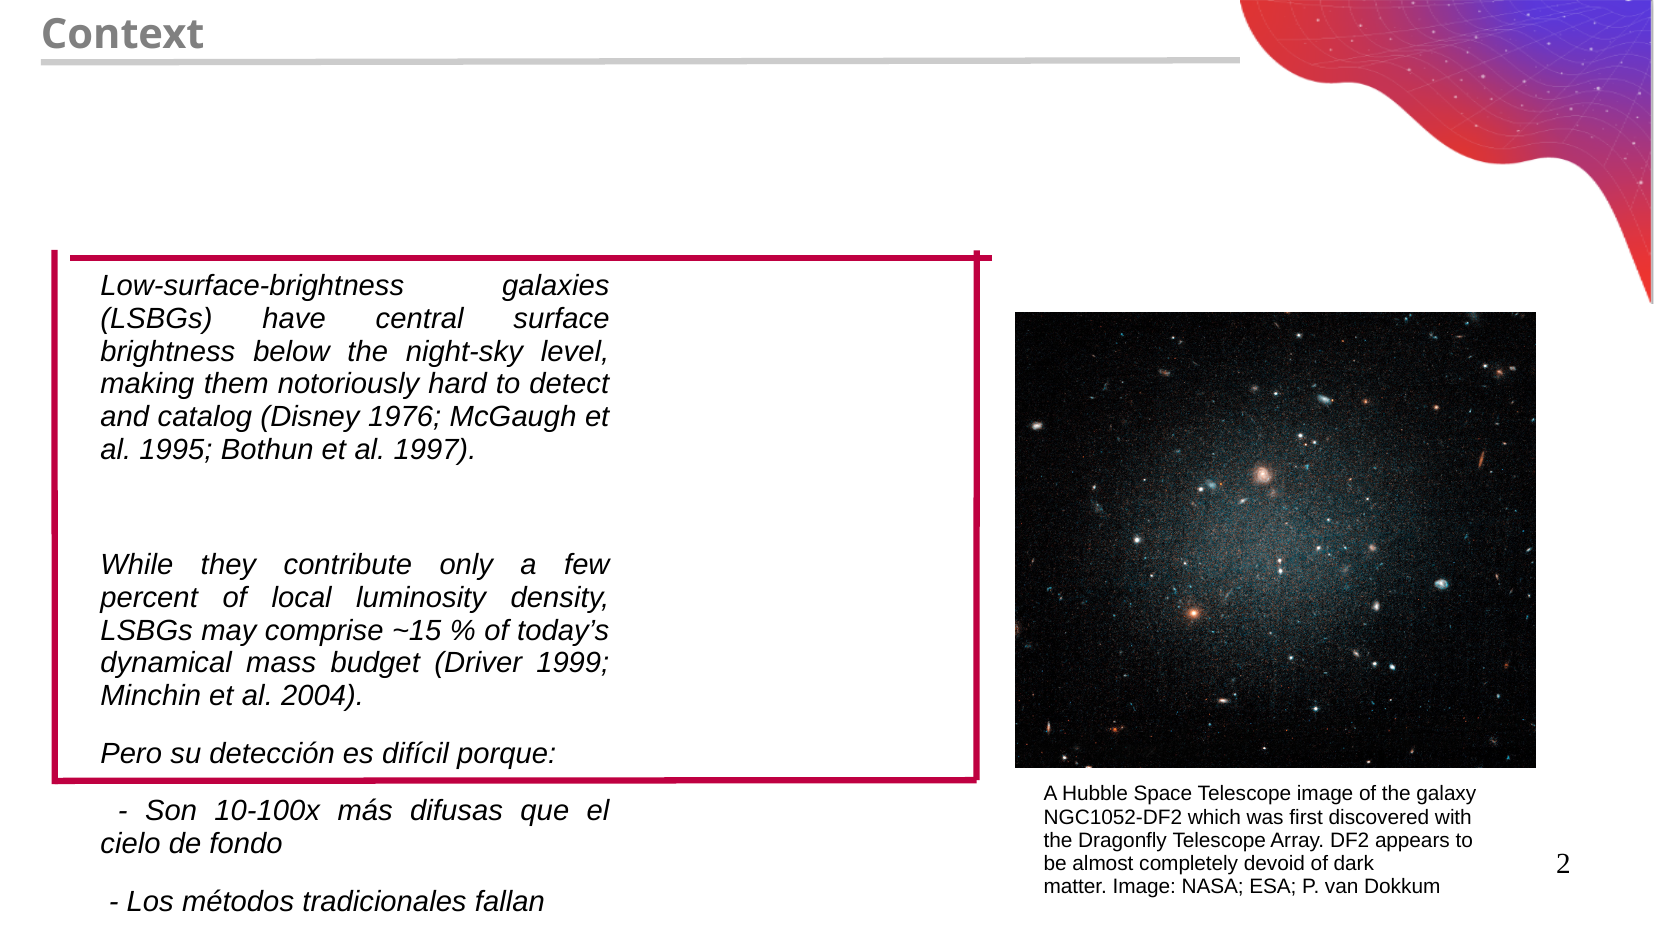

Context
Low-surface-brightness galaxies (LSBGs) have central surface brightness below the night‐sky level, making them notoriously hard to detect and catalog (Disney 1976; McGaugh et al. 1995; Bothun et al. 1997).
While they contribute only a few percent of local luminosity density, LSBGs may comprise ~15 % of today’s dynamical mass budget (Driver 1999; Minchin et al. 2004).
Pero su detección es difícil porque:
 - Son 10-100x más difusas que el cielo de fondo
 - Los métodos tradicionales fallan
 - La inspección visual es inviable en grandes surveys"
A Hubble Space Telescope image of the galaxy NGC1052-DF2 which was first discovered with the Dragonfly Telescope Array. DF2 appears to be almost completely devoid of dark matter. Image: NASA; ESA; P. van Dokkum
2